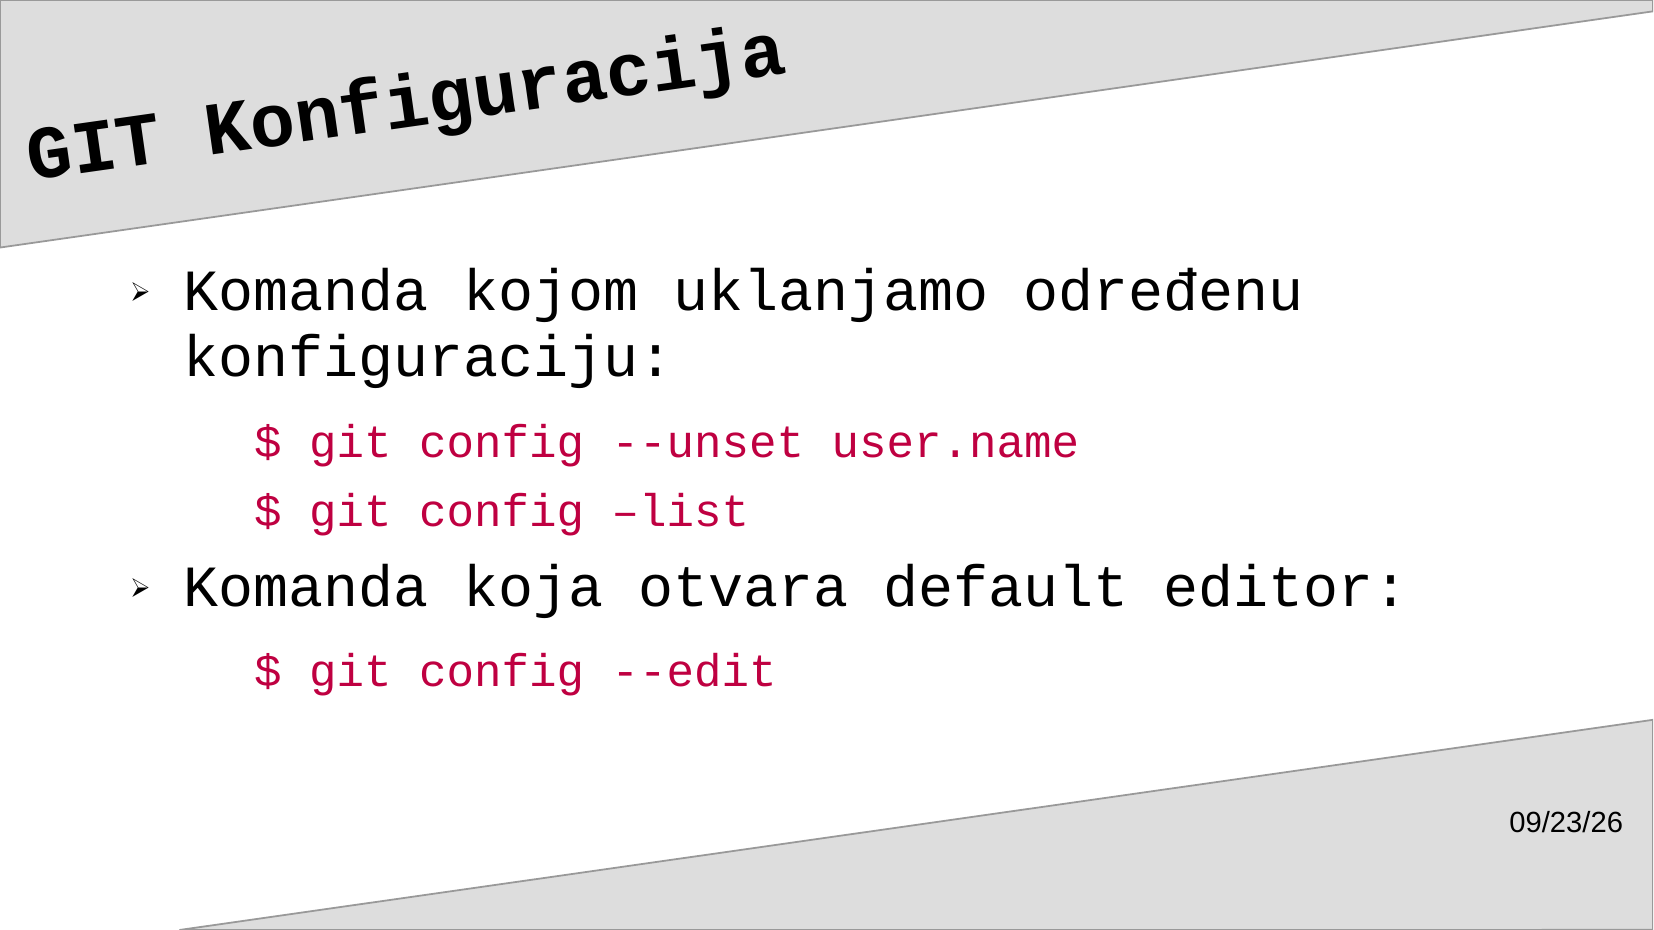

# GIT Konfiguracija
Komanda kojom uklanjamo određenu konfiguraciju:
$ git config --unset user.name
$ git config –list
Komanda koja otvara default editor:
$ git config --edit
27